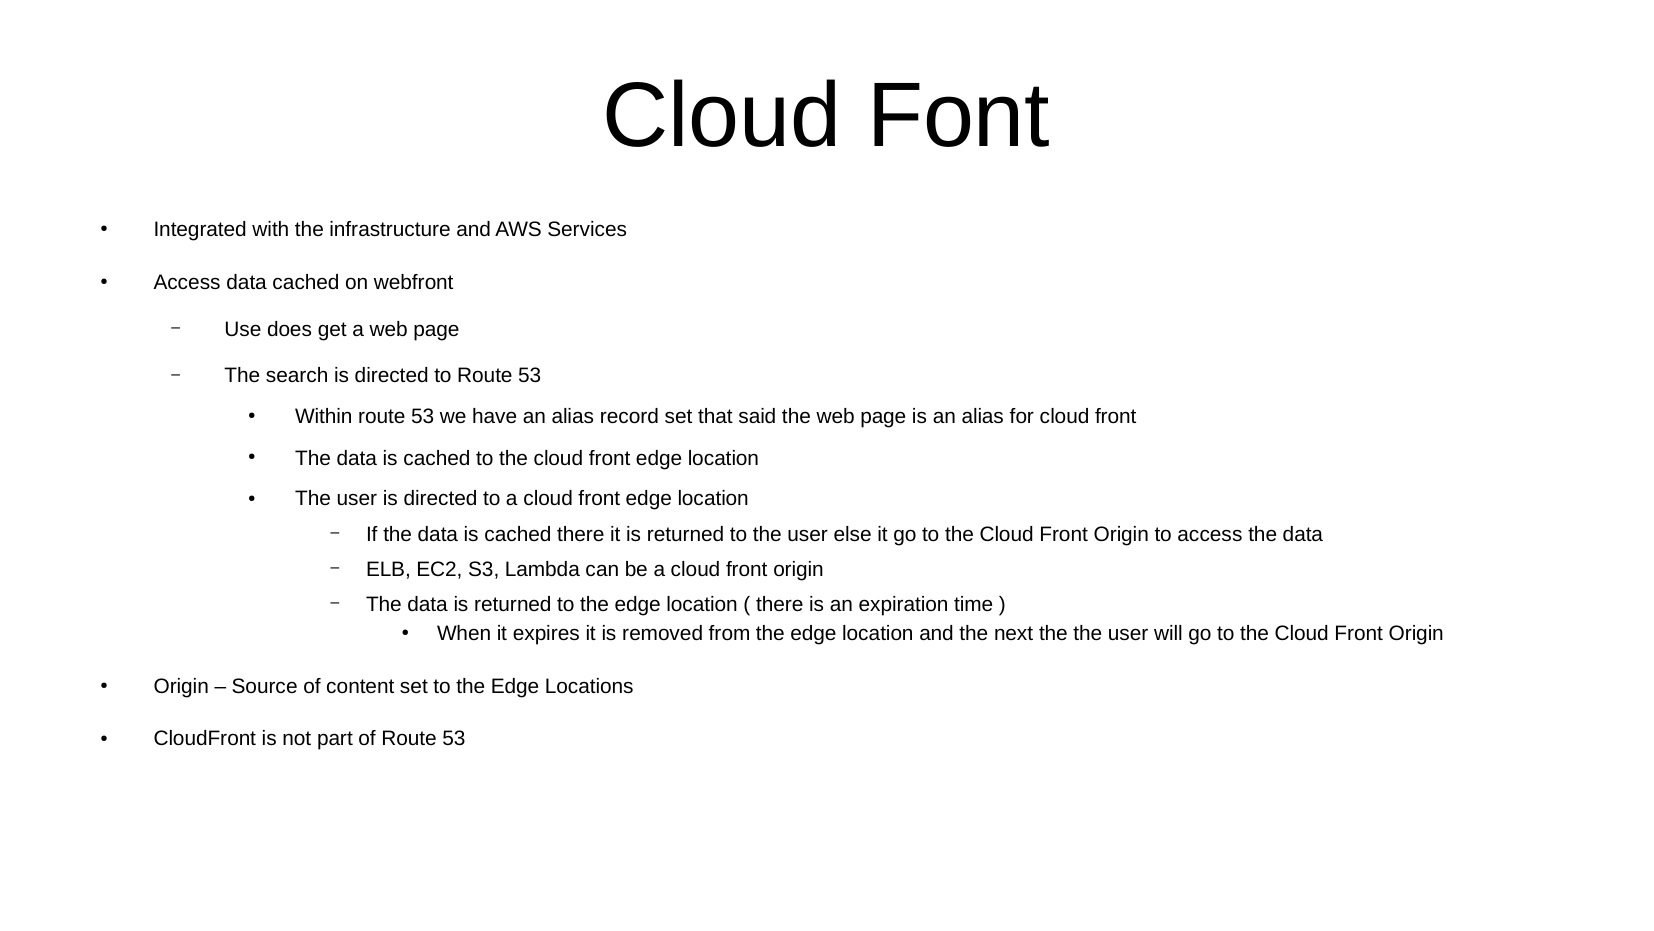

# Cloud Font
Integrated with the infrastructure and AWS Services
Access data cached on webfront
Use does get a web page
The search is directed to Route 53
Within route 53 we have an alias record set that said the web page is an alias for cloud front
The data is cached to the cloud front edge location
The user is directed to a cloud front edge location
If the data is cached there it is returned to the user else it go to the Cloud Front Origin to access the data
ELB, EC2, S3, Lambda can be a cloud front origin
The data is returned to the edge location ( there is an expiration time )
When it expires it is removed from the edge location and the next the the user will go to the Cloud Front Origin
Origin – Source of content set to the Edge Locations
CloudFront is not part of Route 53